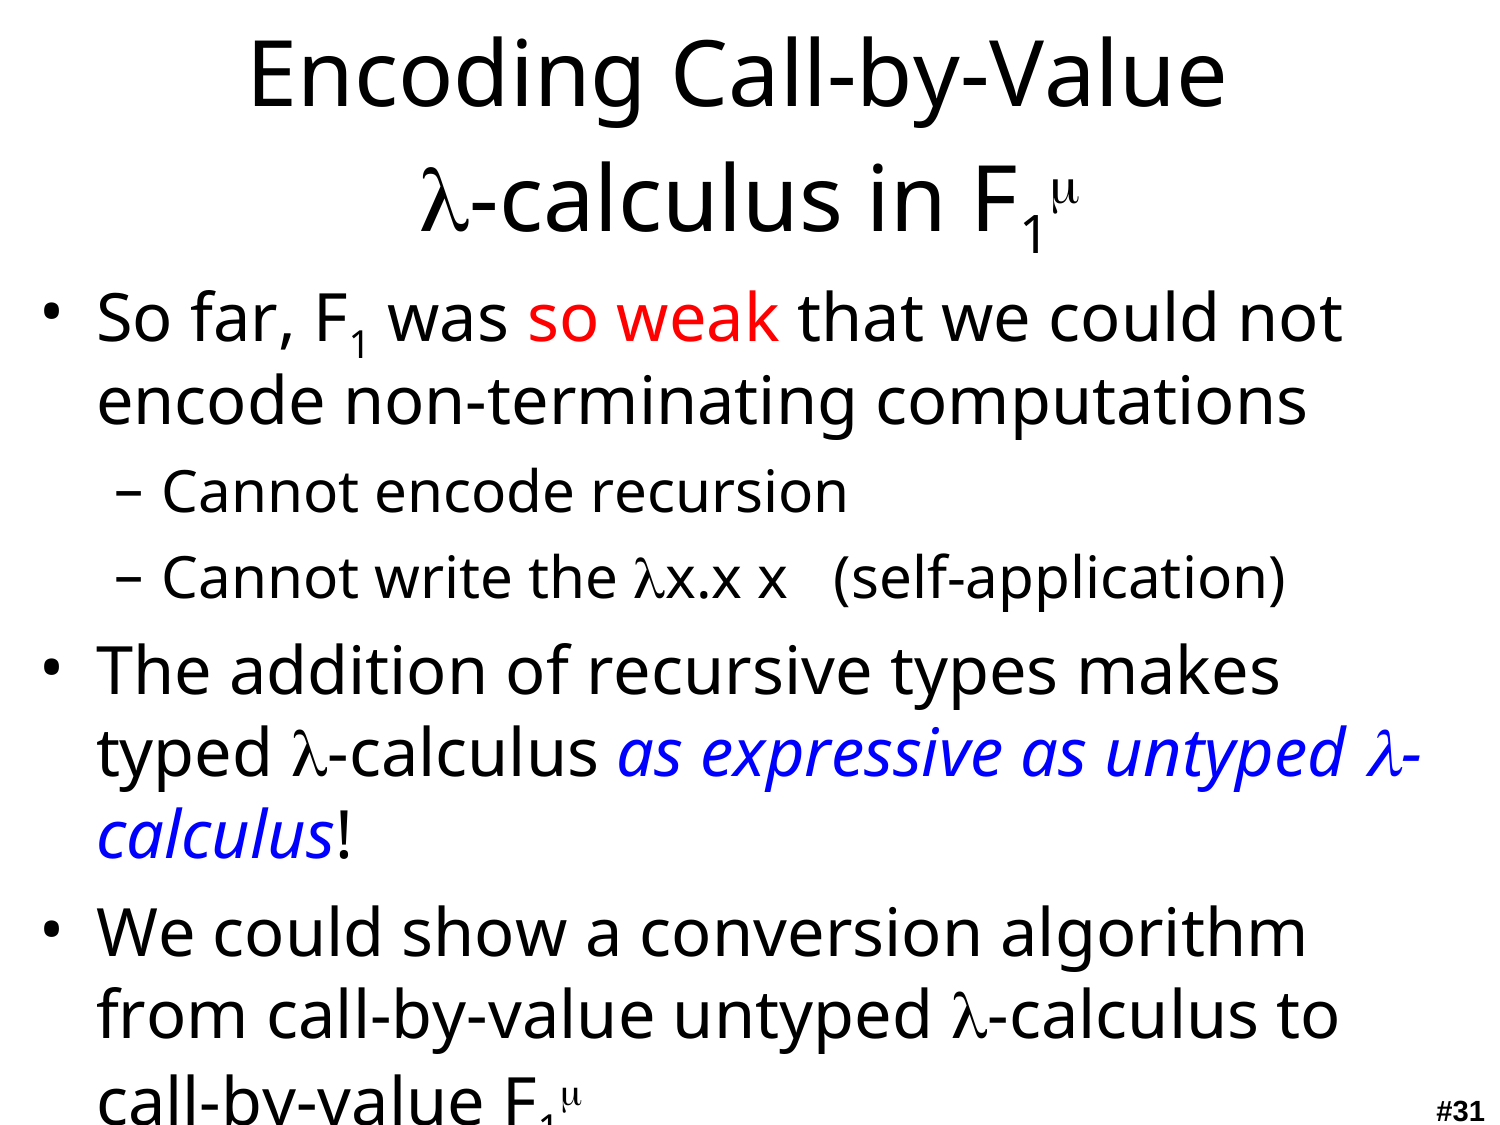

# Encoding Call-by-Value -calculus in F1
So far, F1 was so weak that we could not encode non-terminating computations
Cannot encode recursion
Cannot write the x.x x (self-application)
The addition of recursive types makes typed -calculus as expressive as untyped -calculus!
We could show a conversion algorithm from call-by-value untyped -calculus to call-by-value F1
31